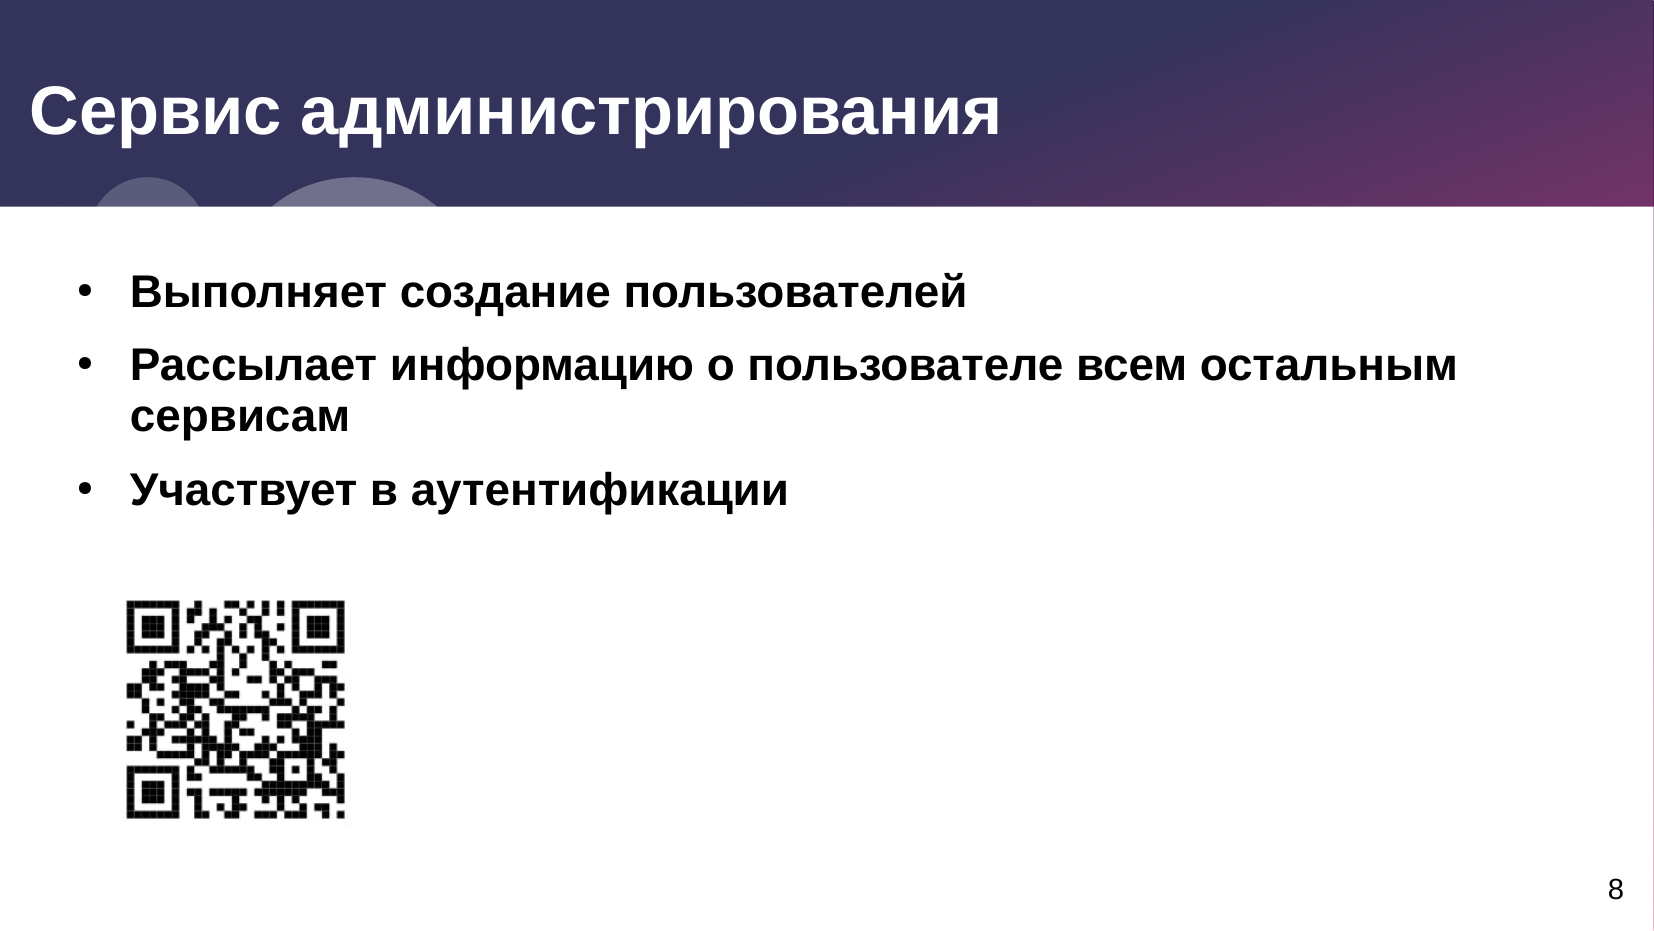

Сервис администрирования
# Выполняет создание пользователей
Рассылает информацию о пользователе всем остальным сервисам
Участвует в аутентификации